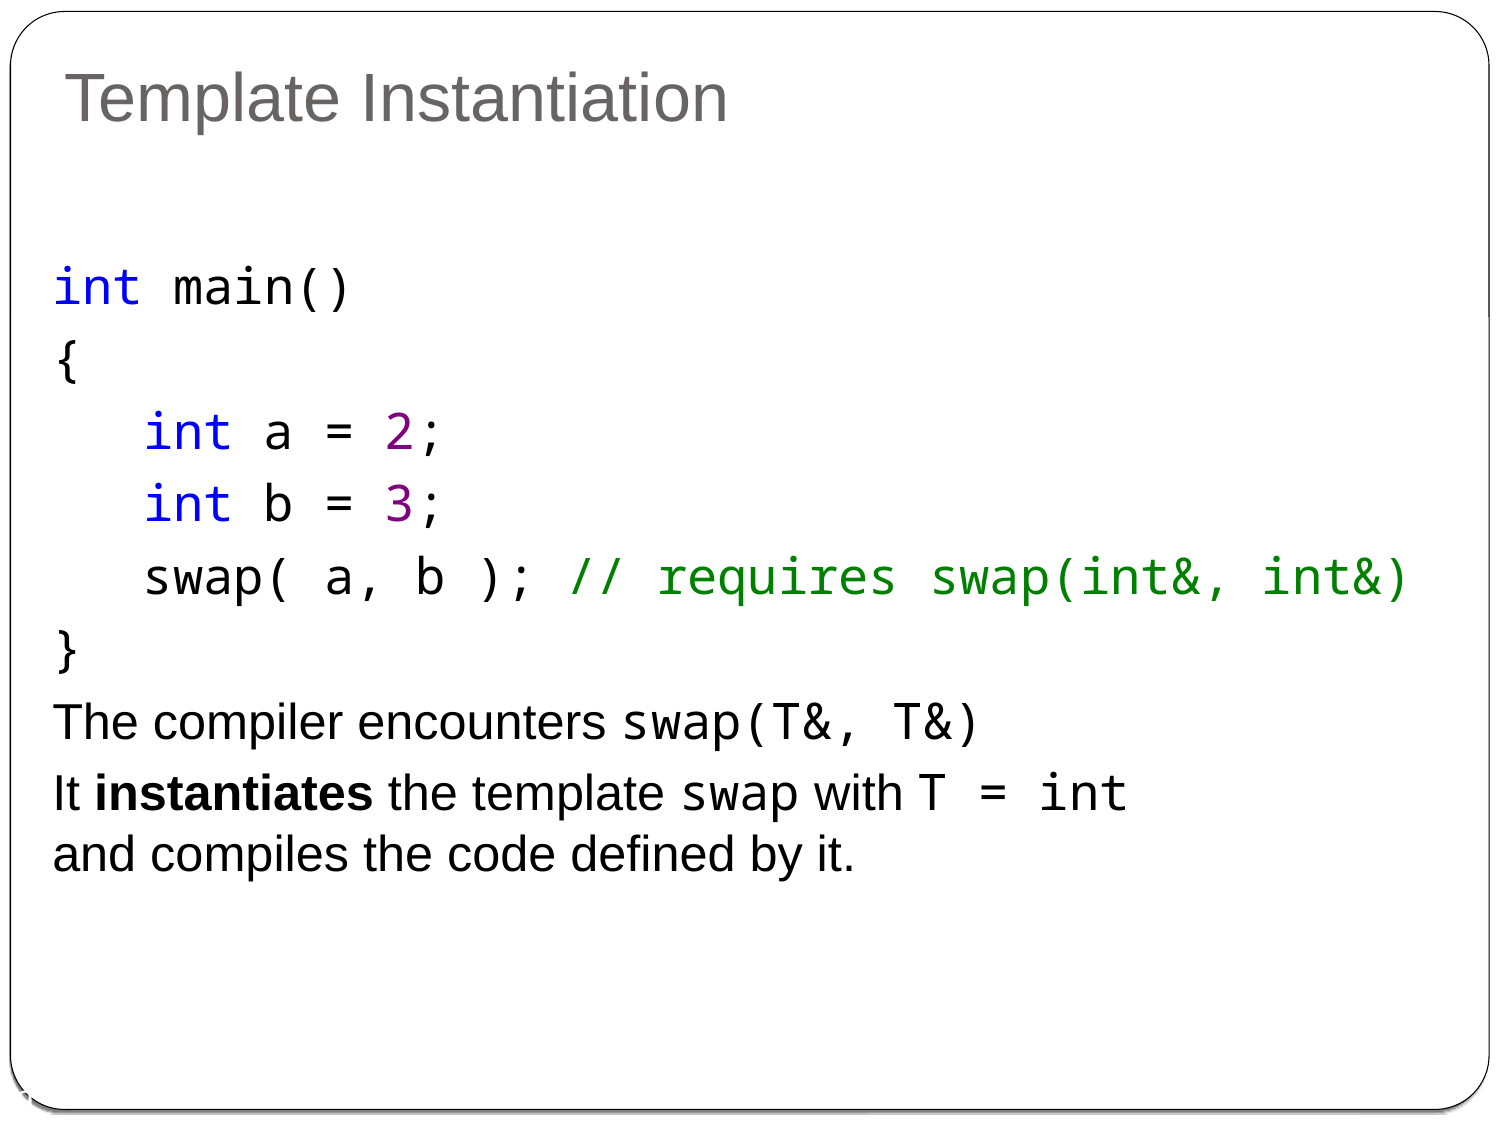

# Template Instantiation
int main()
{
   int a = 2;
   int b = 3;
   swap( a, b ); // requires swap(int&, int&)
}
The compiler encounters swap(T&, T&)
It instantiates the template swap with T = int
and compiles the code defined by it.